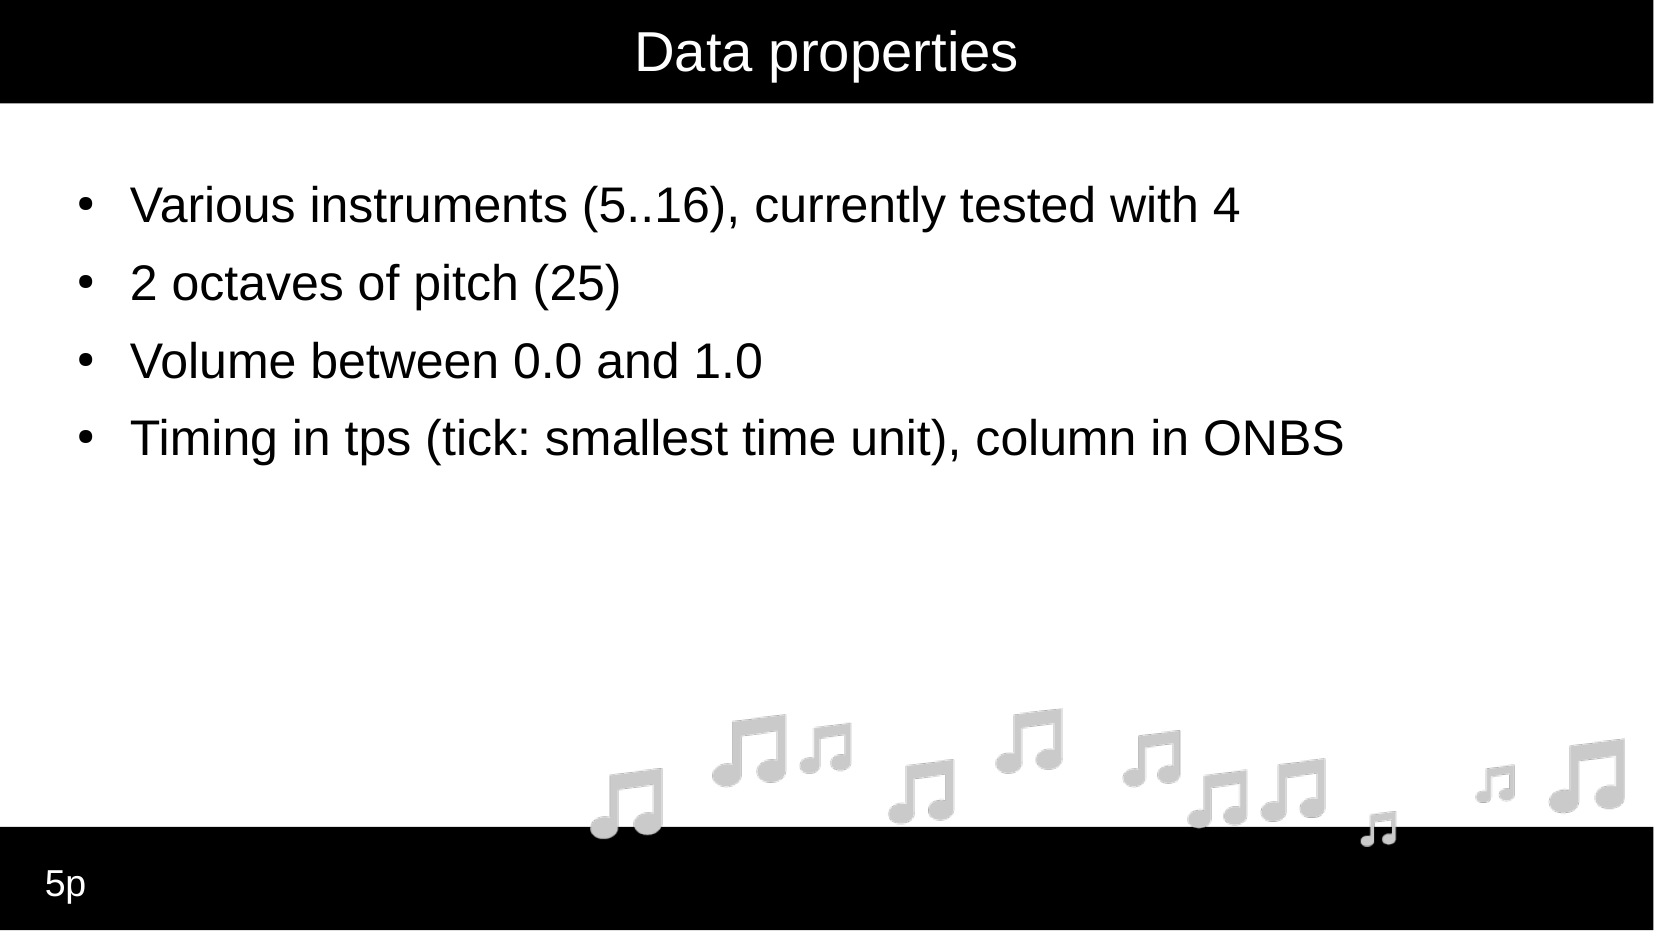

# Data properties
Various instruments (5..16), currently tested with 4
2 octaves of pitch (25)
Volume between 0.0 and 1.0
Timing in tps (tick: smallest time unit), column in ONBS
5p